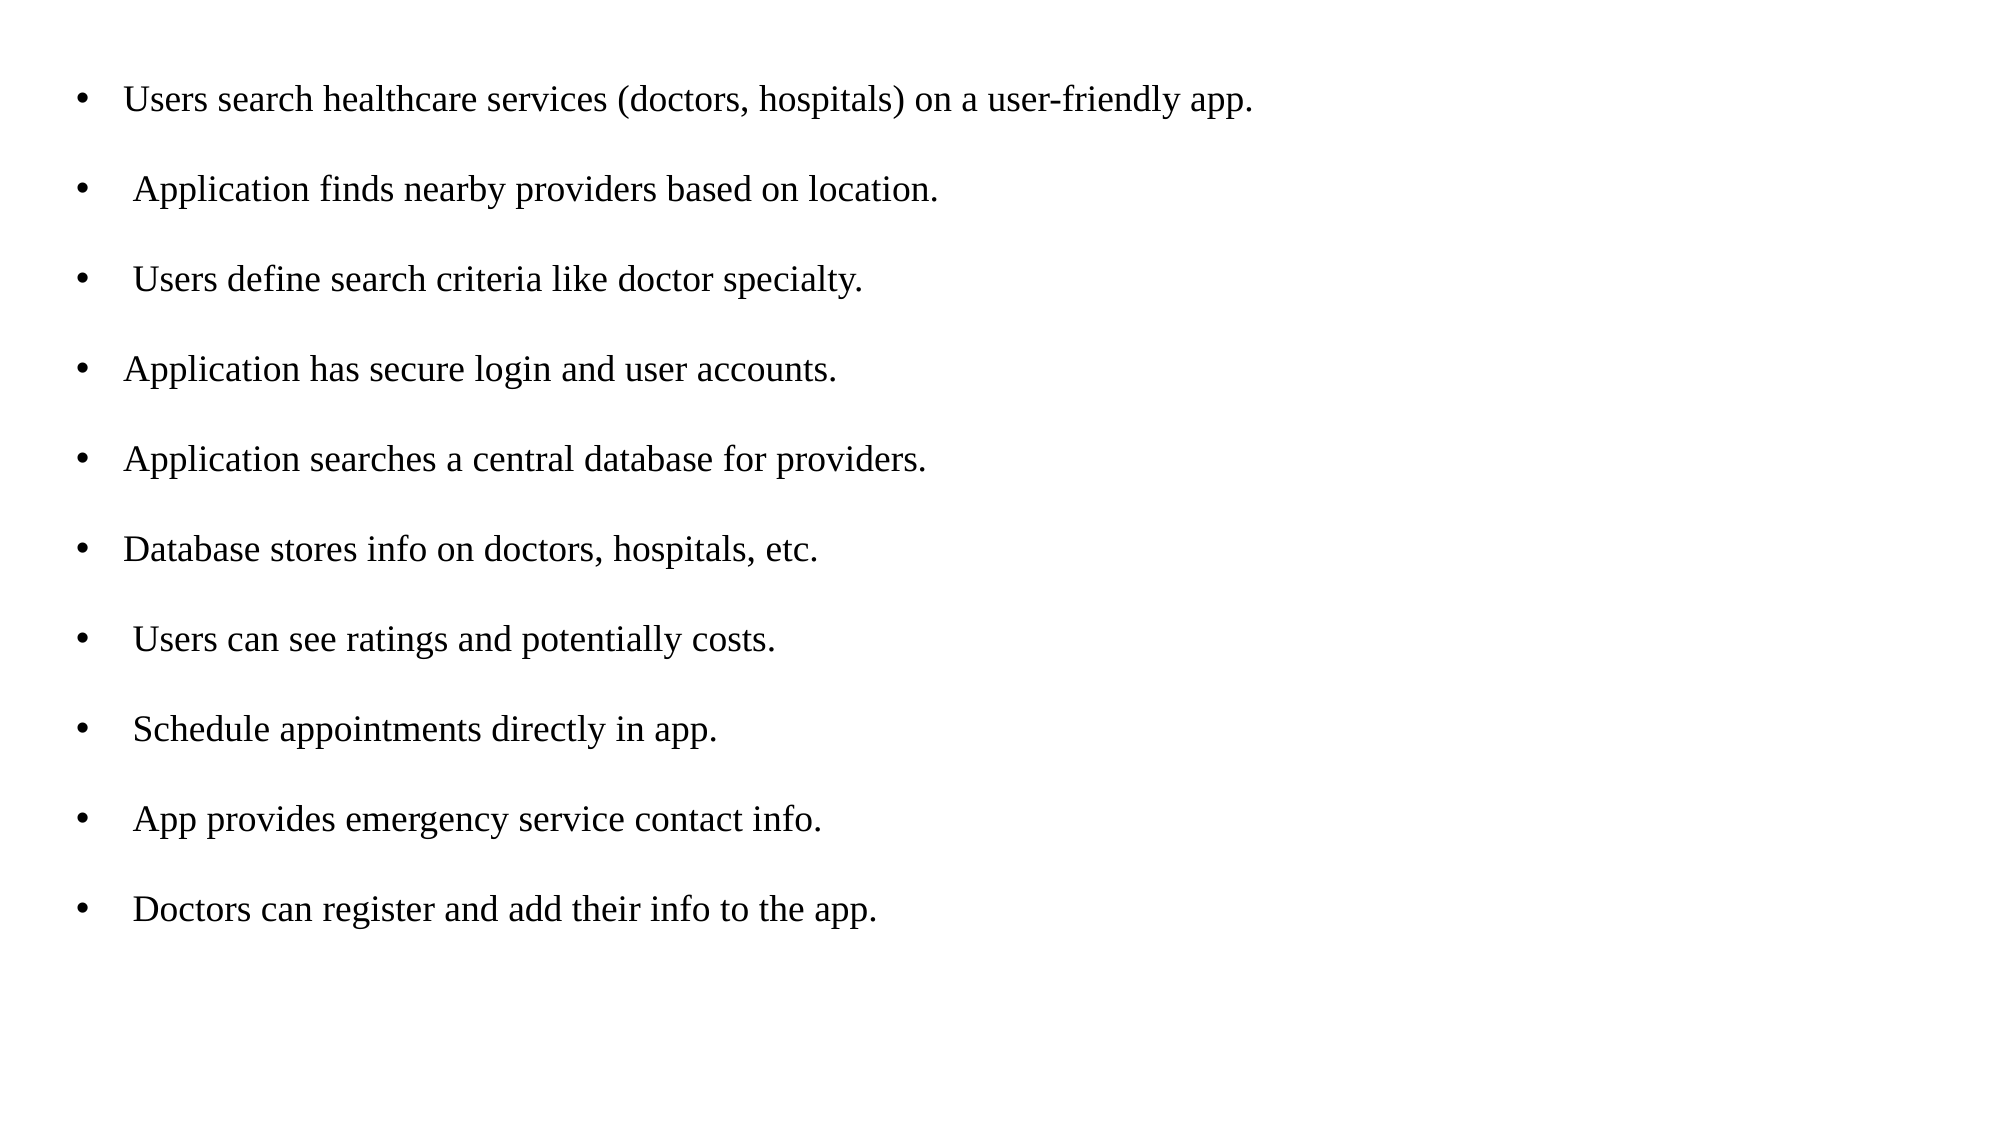

Users search healthcare services (doctors, hospitals) on a user-friendly app.
 Application finds nearby providers based on location.
 Users define search criteria like doctor specialty.
Application has secure login and user accounts.
Application searches a central database for providers.
Database stores info on doctors, hospitals, etc.
 Users can see ratings and potentially costs.
 Schedule appointments directly in app.
 App provides emergency service contact info.
 Doctors can register and add their info to the app.